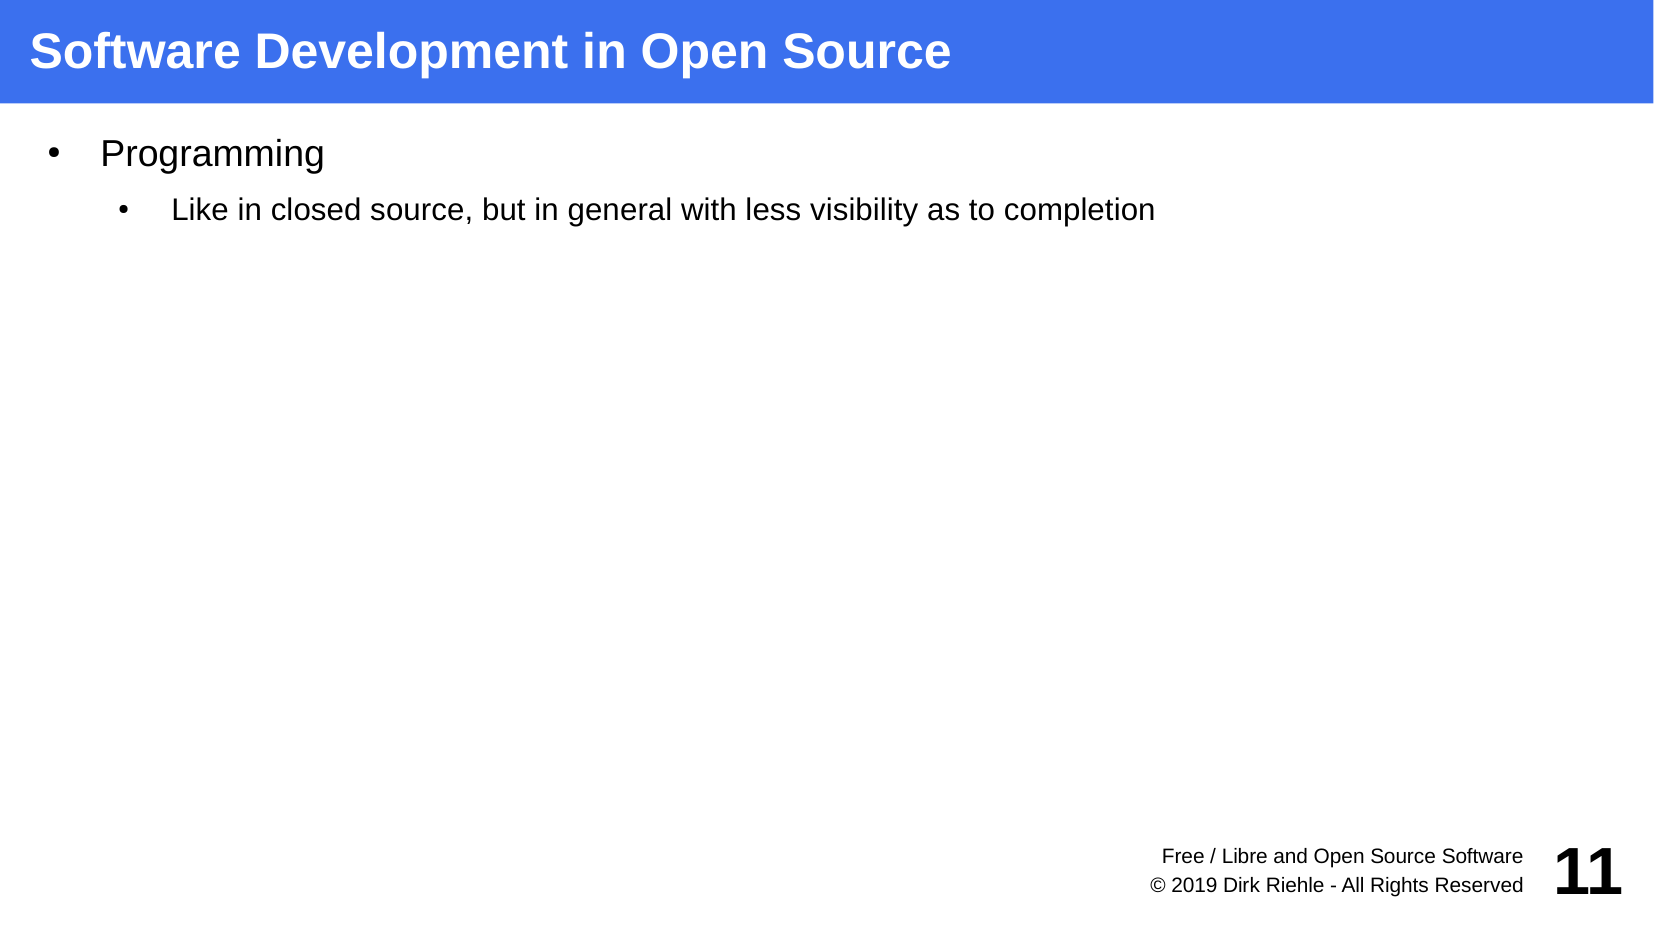

# Software Development in Open Source
Programming
Like in closed source, but in general with less visibility as to completion
Free / Libre and Open Source Software
11
© 2019 Dirk Riehle - All Rights Reserved